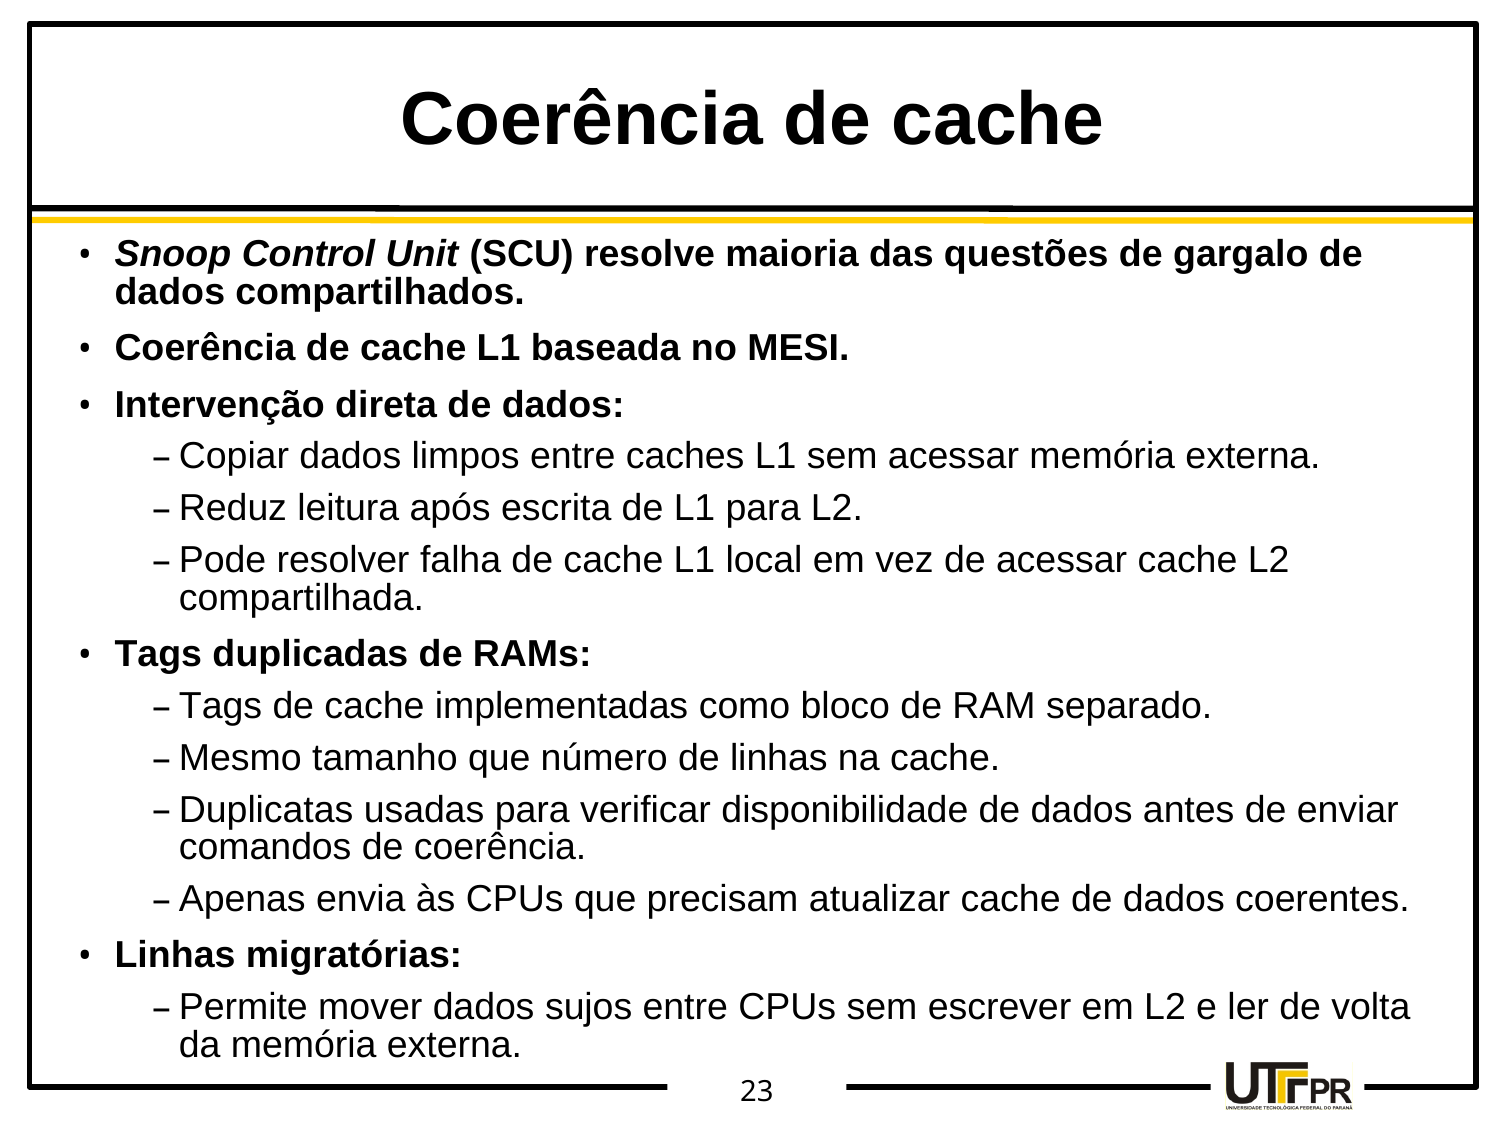

# Coerência de cache
Snoop Control Unit (SCU) resolve maioria das questões de gargalo de dados compartilhados.
Coerência de cache L1 baseada no MESI.
Intervenção direta de dados:
Copiar dados limpos entre caches L1 sem acessar memória externa.
Reduz leitura após escrita de L1 para L2.
Pode resolver falha de cache L1 local em vez de acessar cache L2 compartilhada.
Tags duplicadas de RAMs:
Tags de cache implementadas como bloco de RAM separado.
Mesmo tamanho que número de linhas na cache.
Duplicatas usadas para verificar disponibilidade de dados antes de enviar comandos de coerência.
Apenas envia às CPUs que precisam atualizar cache de dados coerentes.
Linhas migratórias:
Permite mover dados sujos entre CPUs sem escrever em L2 e ler de volta da memória externa.